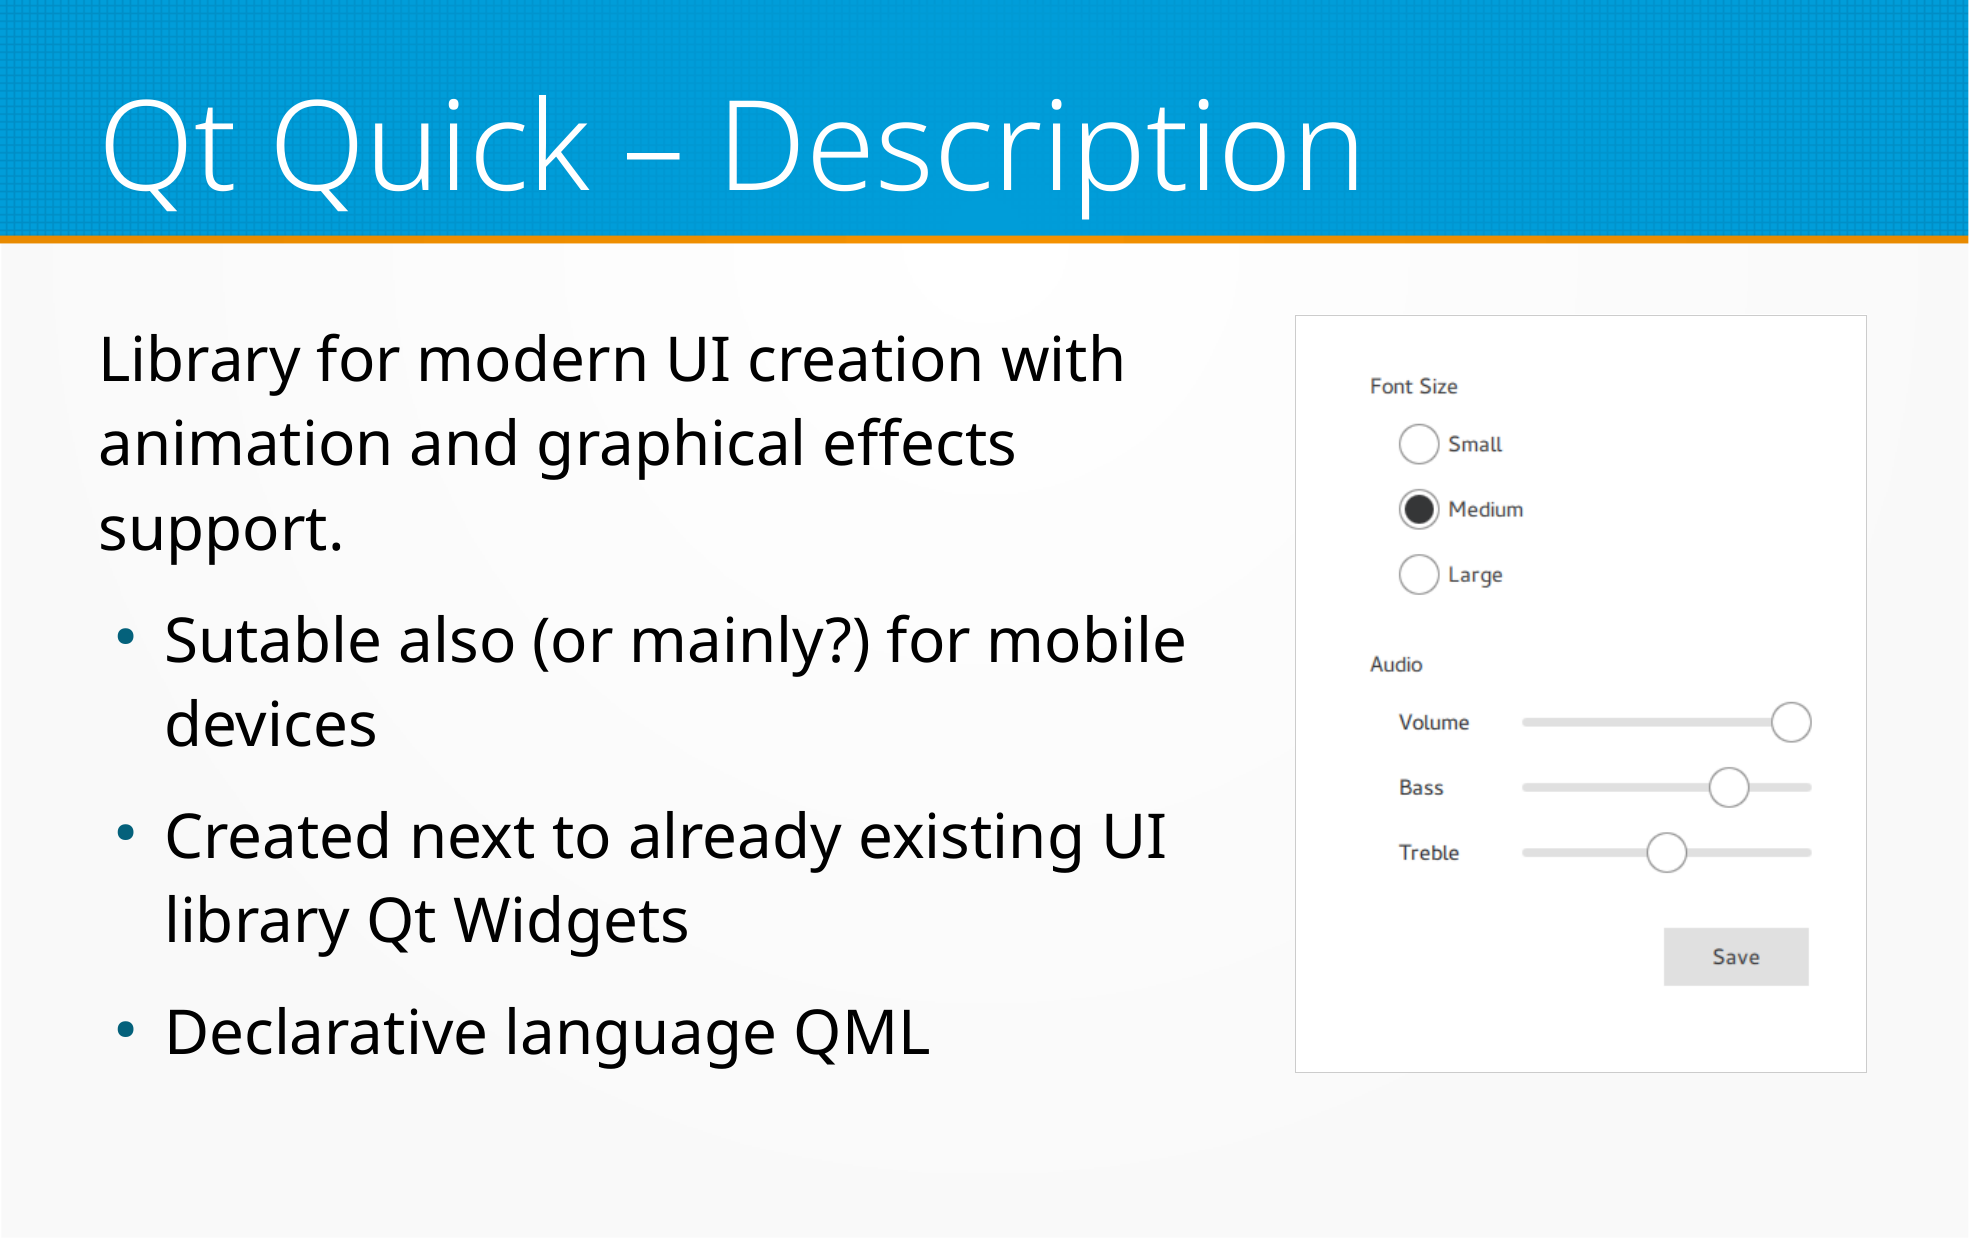

# Qt Quick – Description
Library for modern UI creation with animation and graphical effects support.
Sutable also (or mainly?) for mobile devices
Created next to already existing UI library Qt Widgets
Declarative language QML